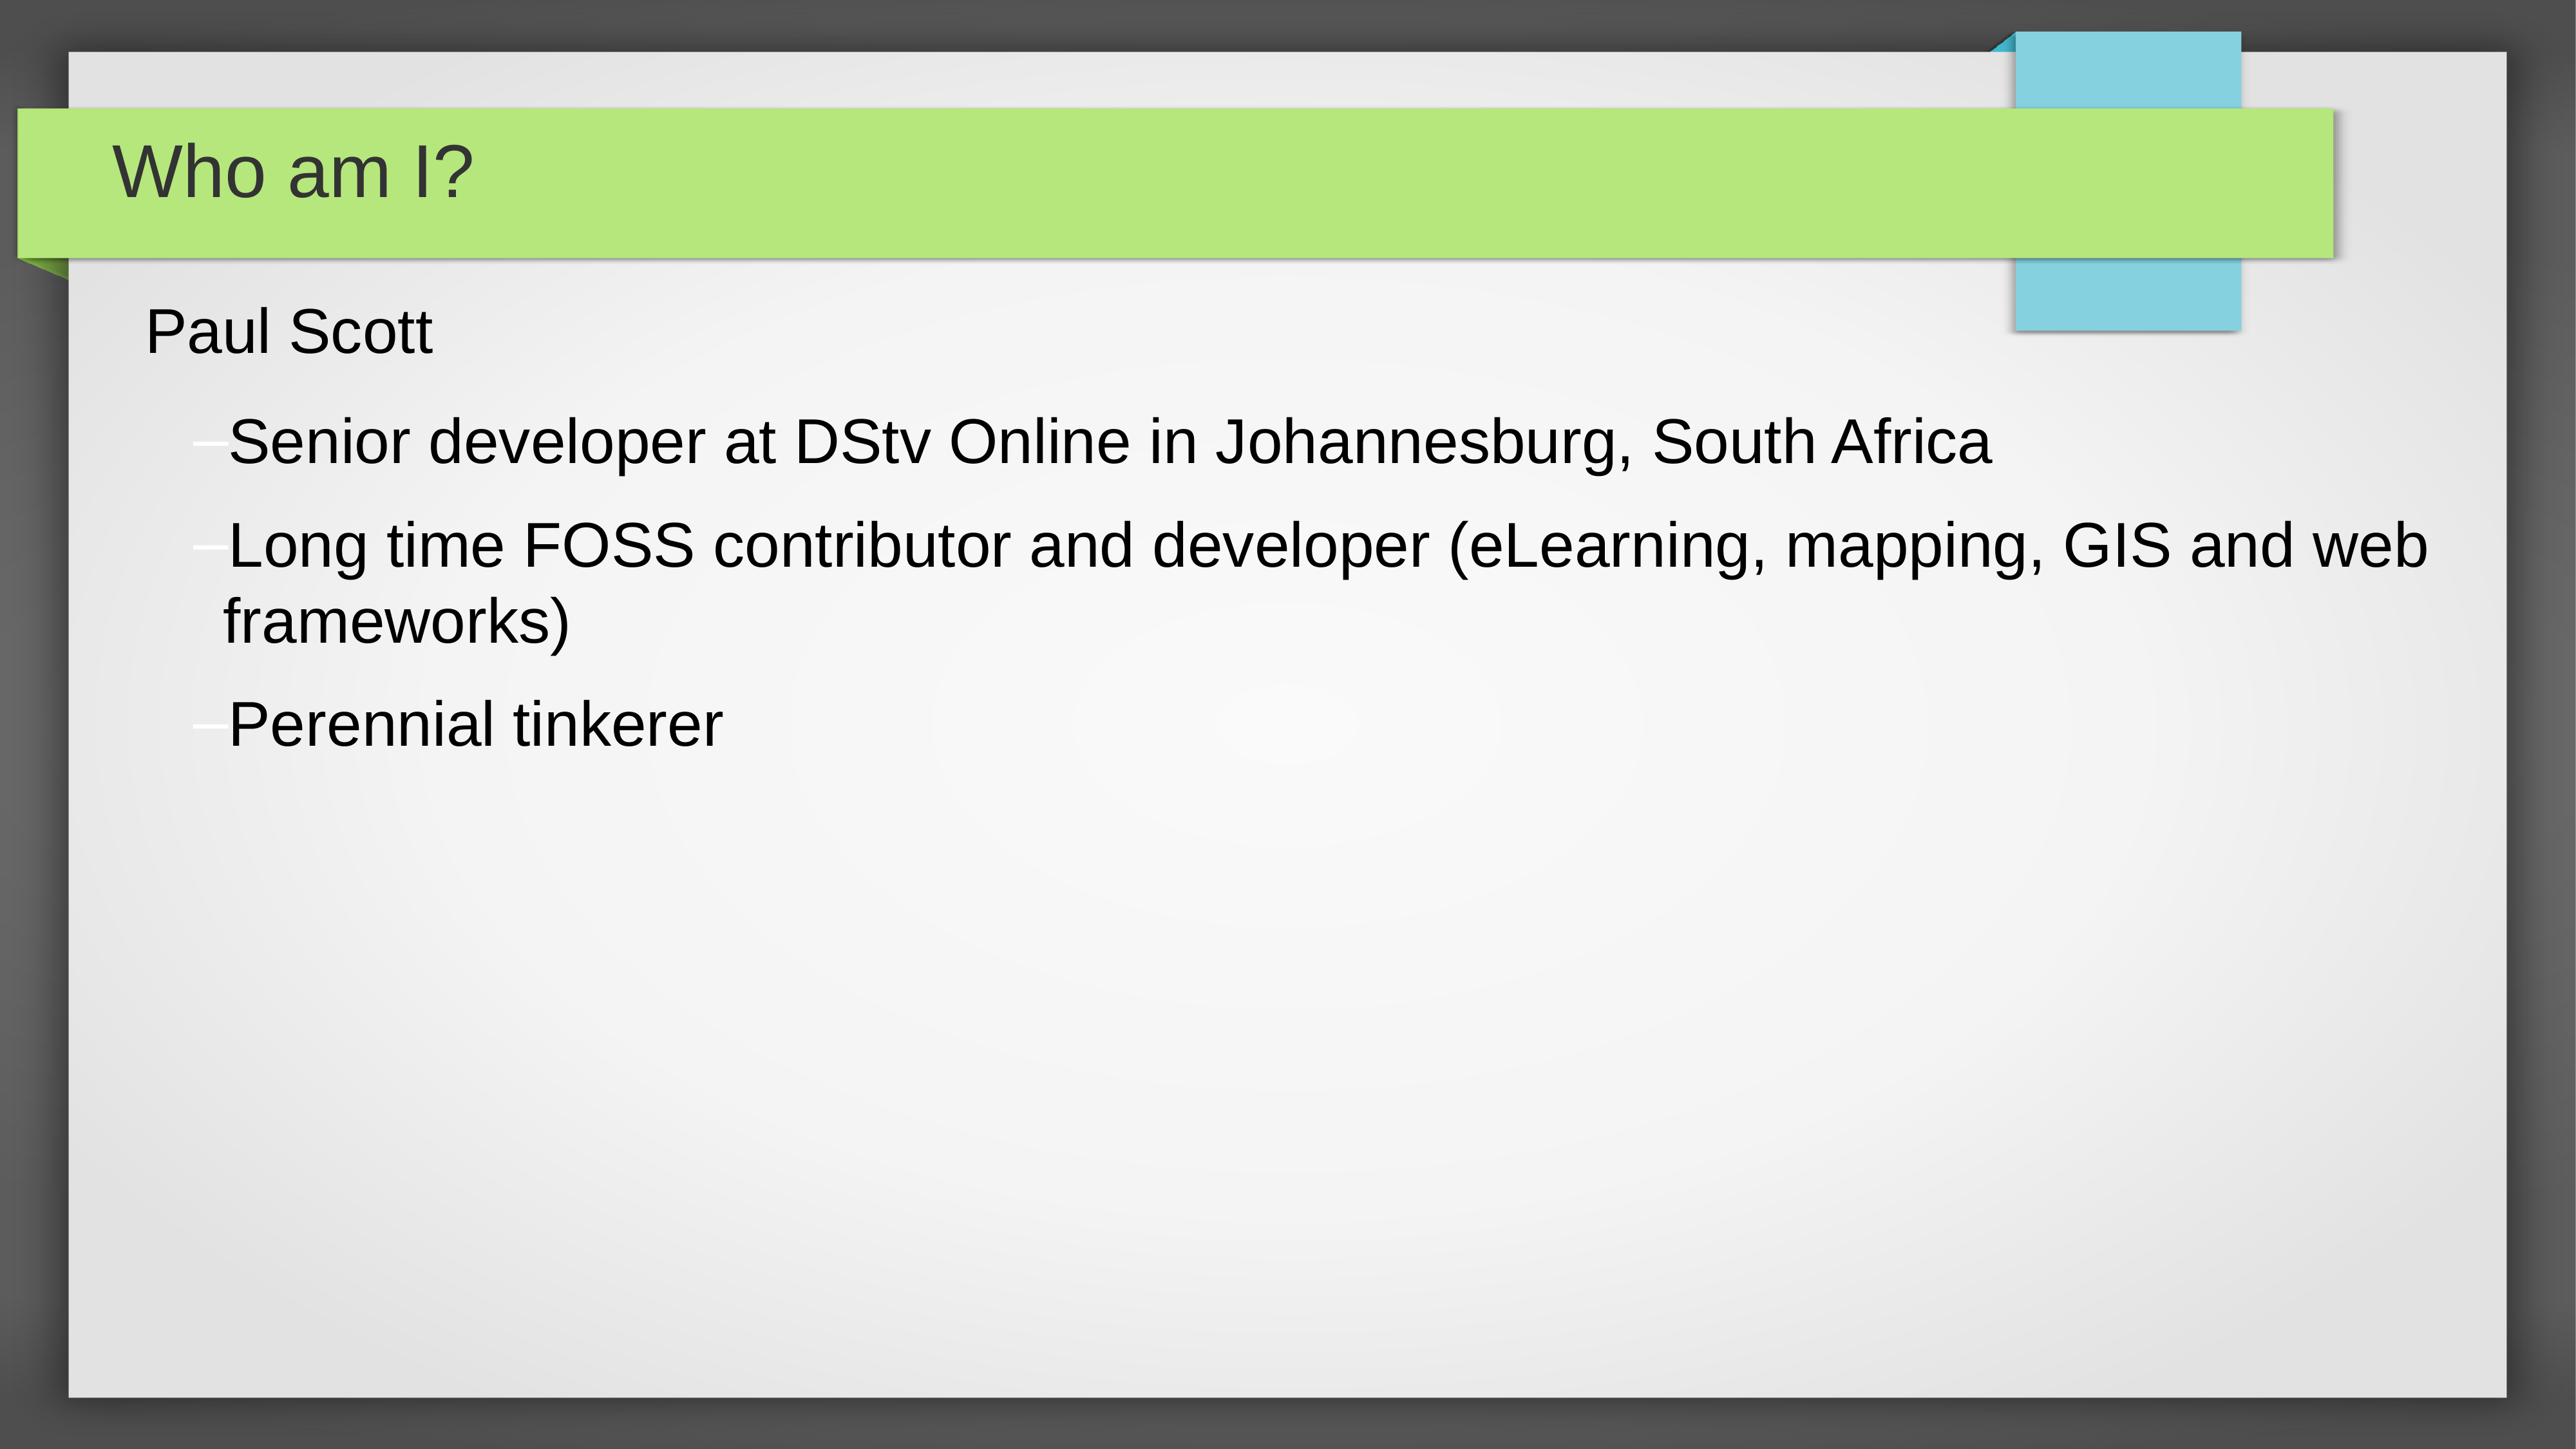

# Who am I?
Paul Scott
Senior developer at DStv Online in Johannesburg, South Africa
Long time FOSS contributor and developer (eLearning, mapping, GIS and web frameworks)
Perennial tinkerer